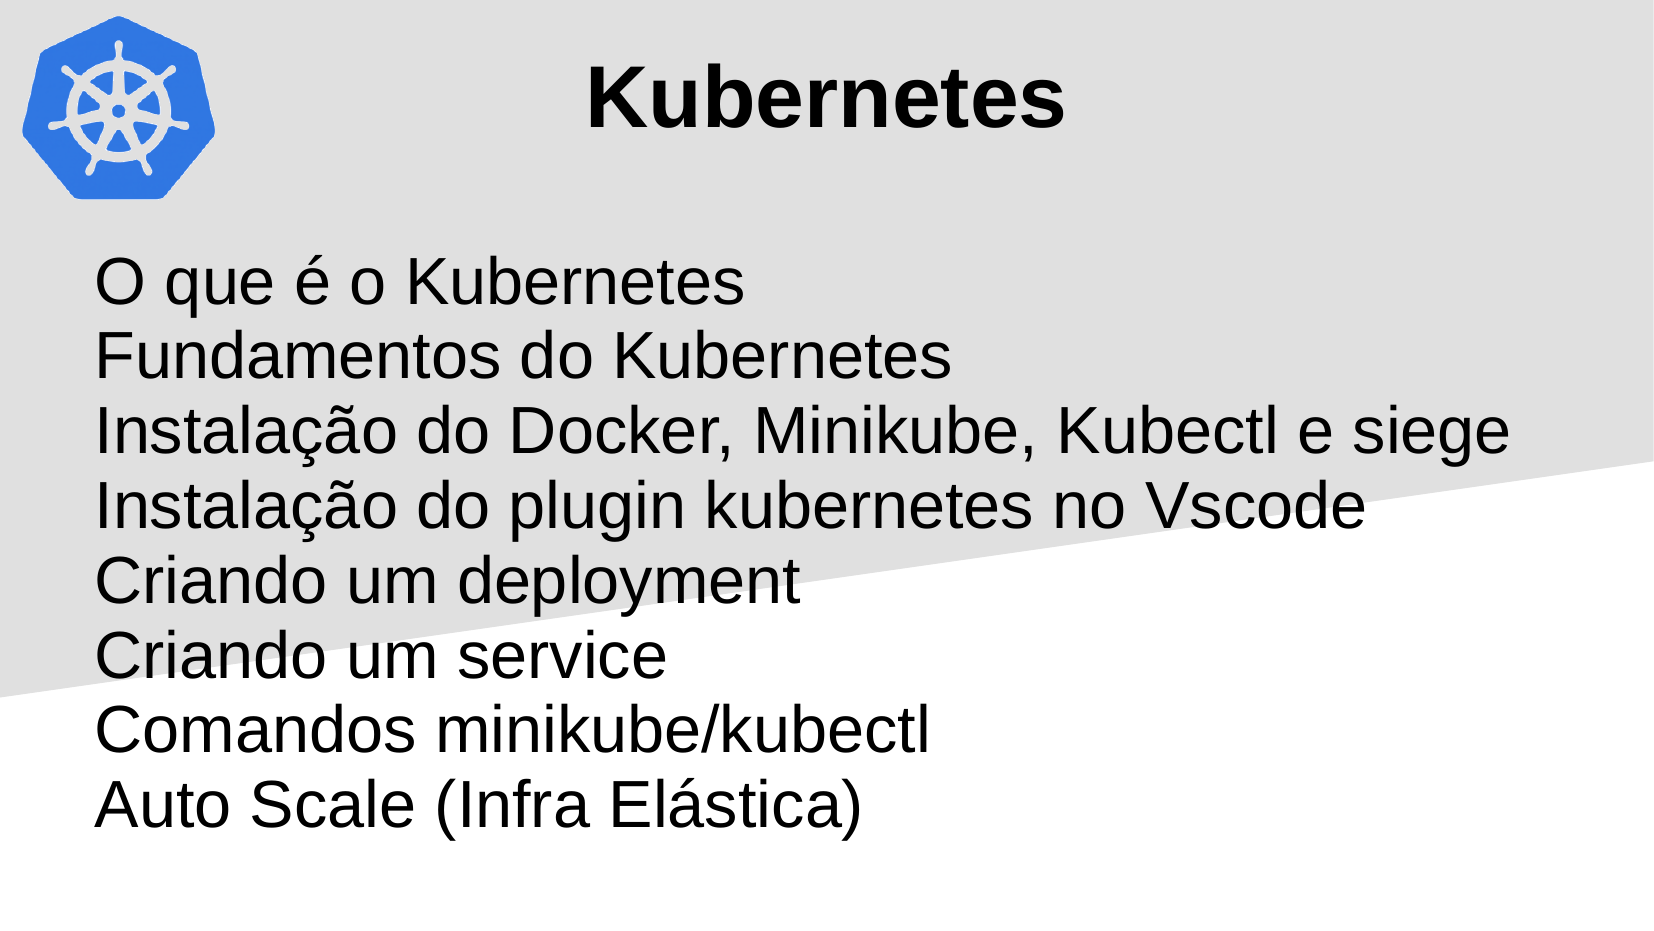

# Kubernetes
O que é o Kubernetes
Fundamentos do Kubernetes
Instalação do Docker, Minikube, Kubectl e siege
Instalação do plugin kubernetes no Vscode
Criando um deployment
Criando um service
Comandos minikube/kubectl
Auto Scale (Infra Elástica)